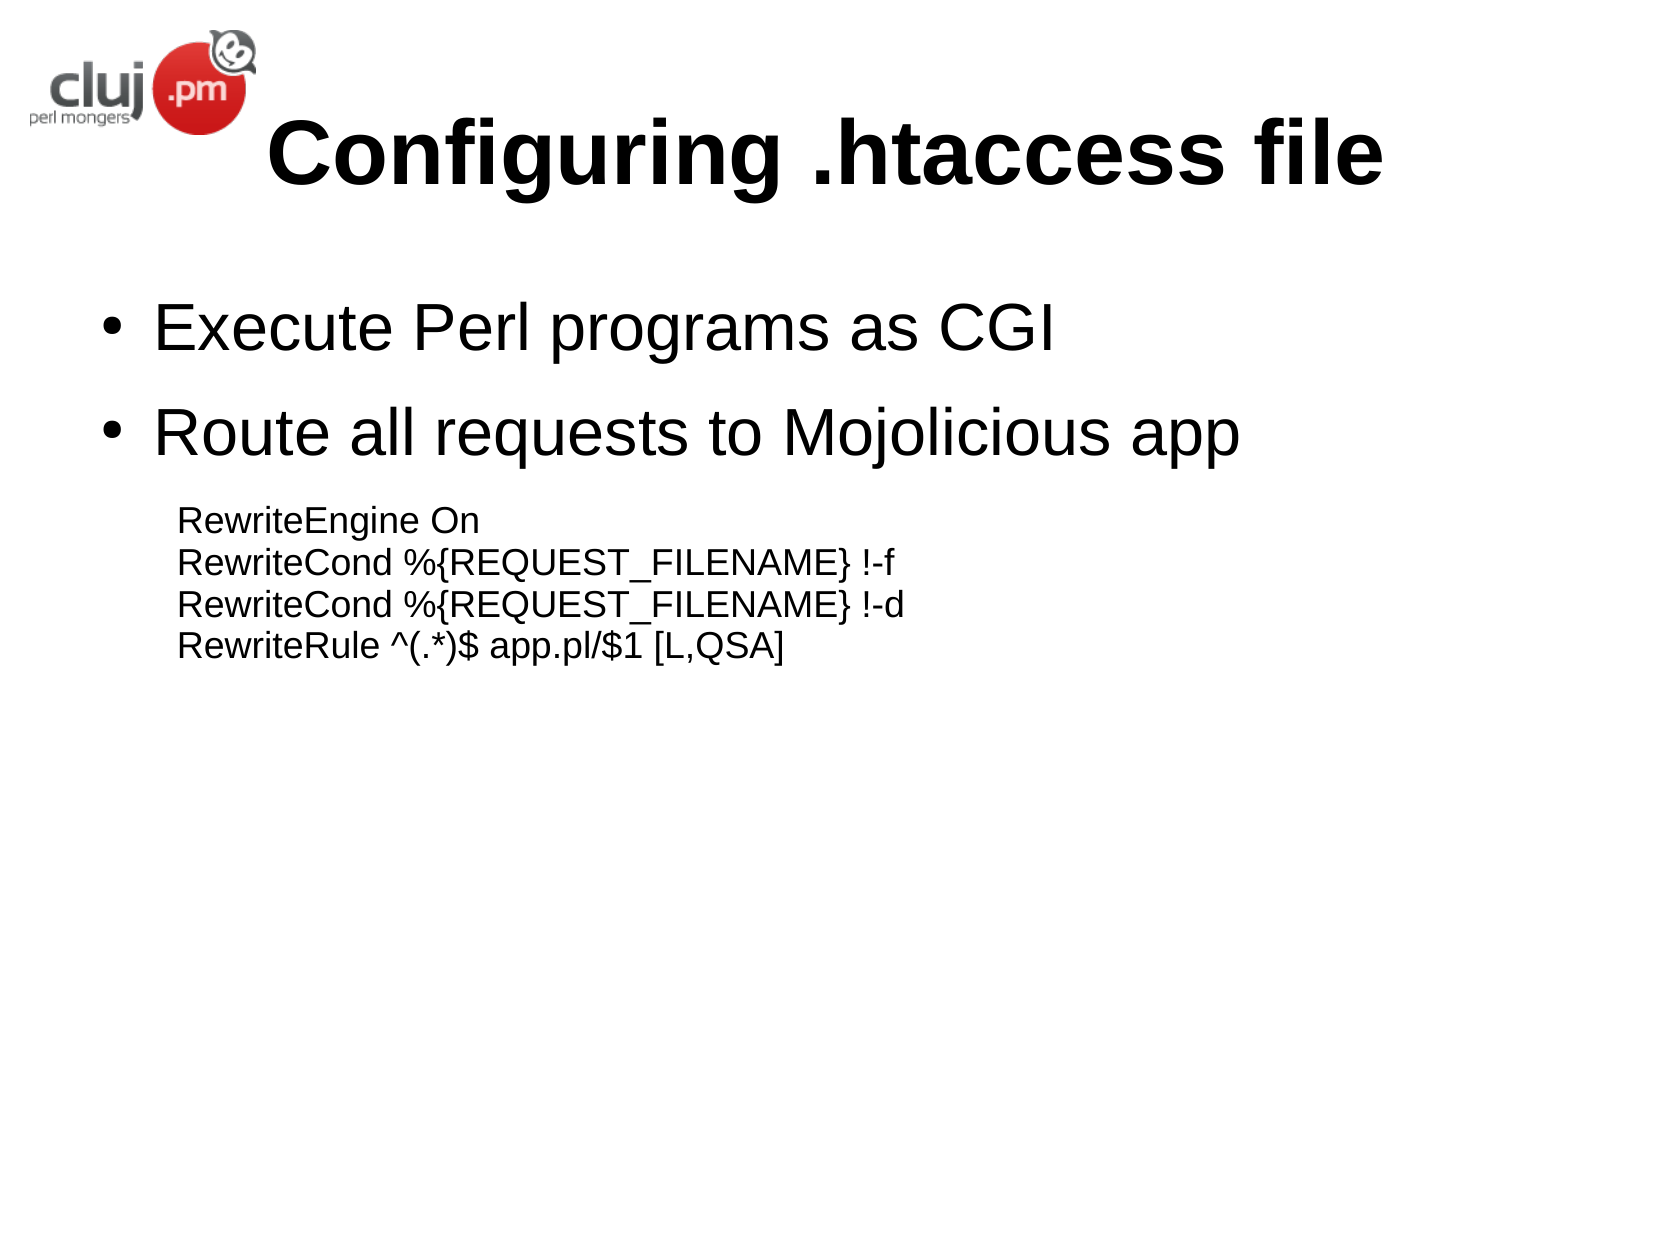

# Configuring .htaccess file
Execute Perl programs as CGI
Route all requests to Mojolicious app
RewriteEngine On
RewriteCond %{REQUEST_FILENAME} !-f
RewriteCond %{REQUEST_FILENAME} !-d
RewriteRule ^(.*)$ app.pl/$1 [L,QSA]